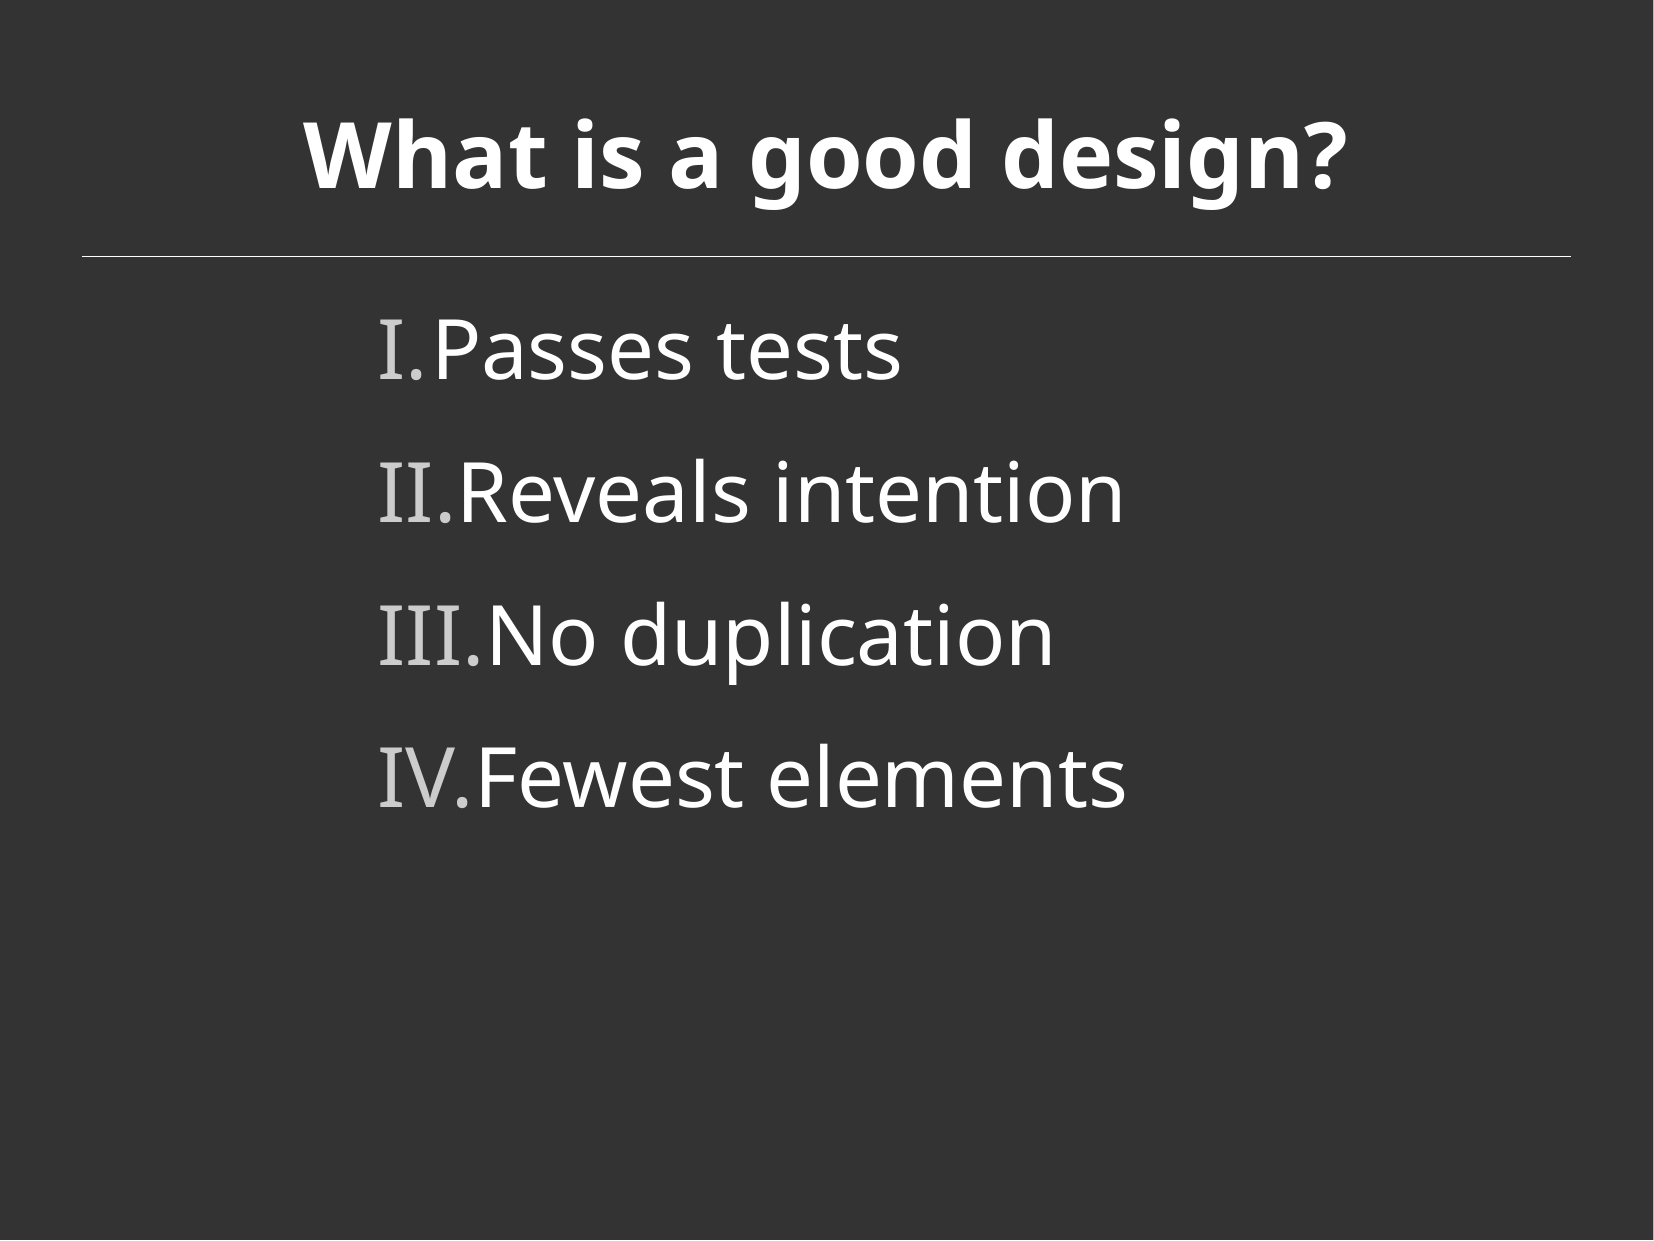

# What is a good design?
Passes tests
Reveals intention
No duplication
Fewest elements